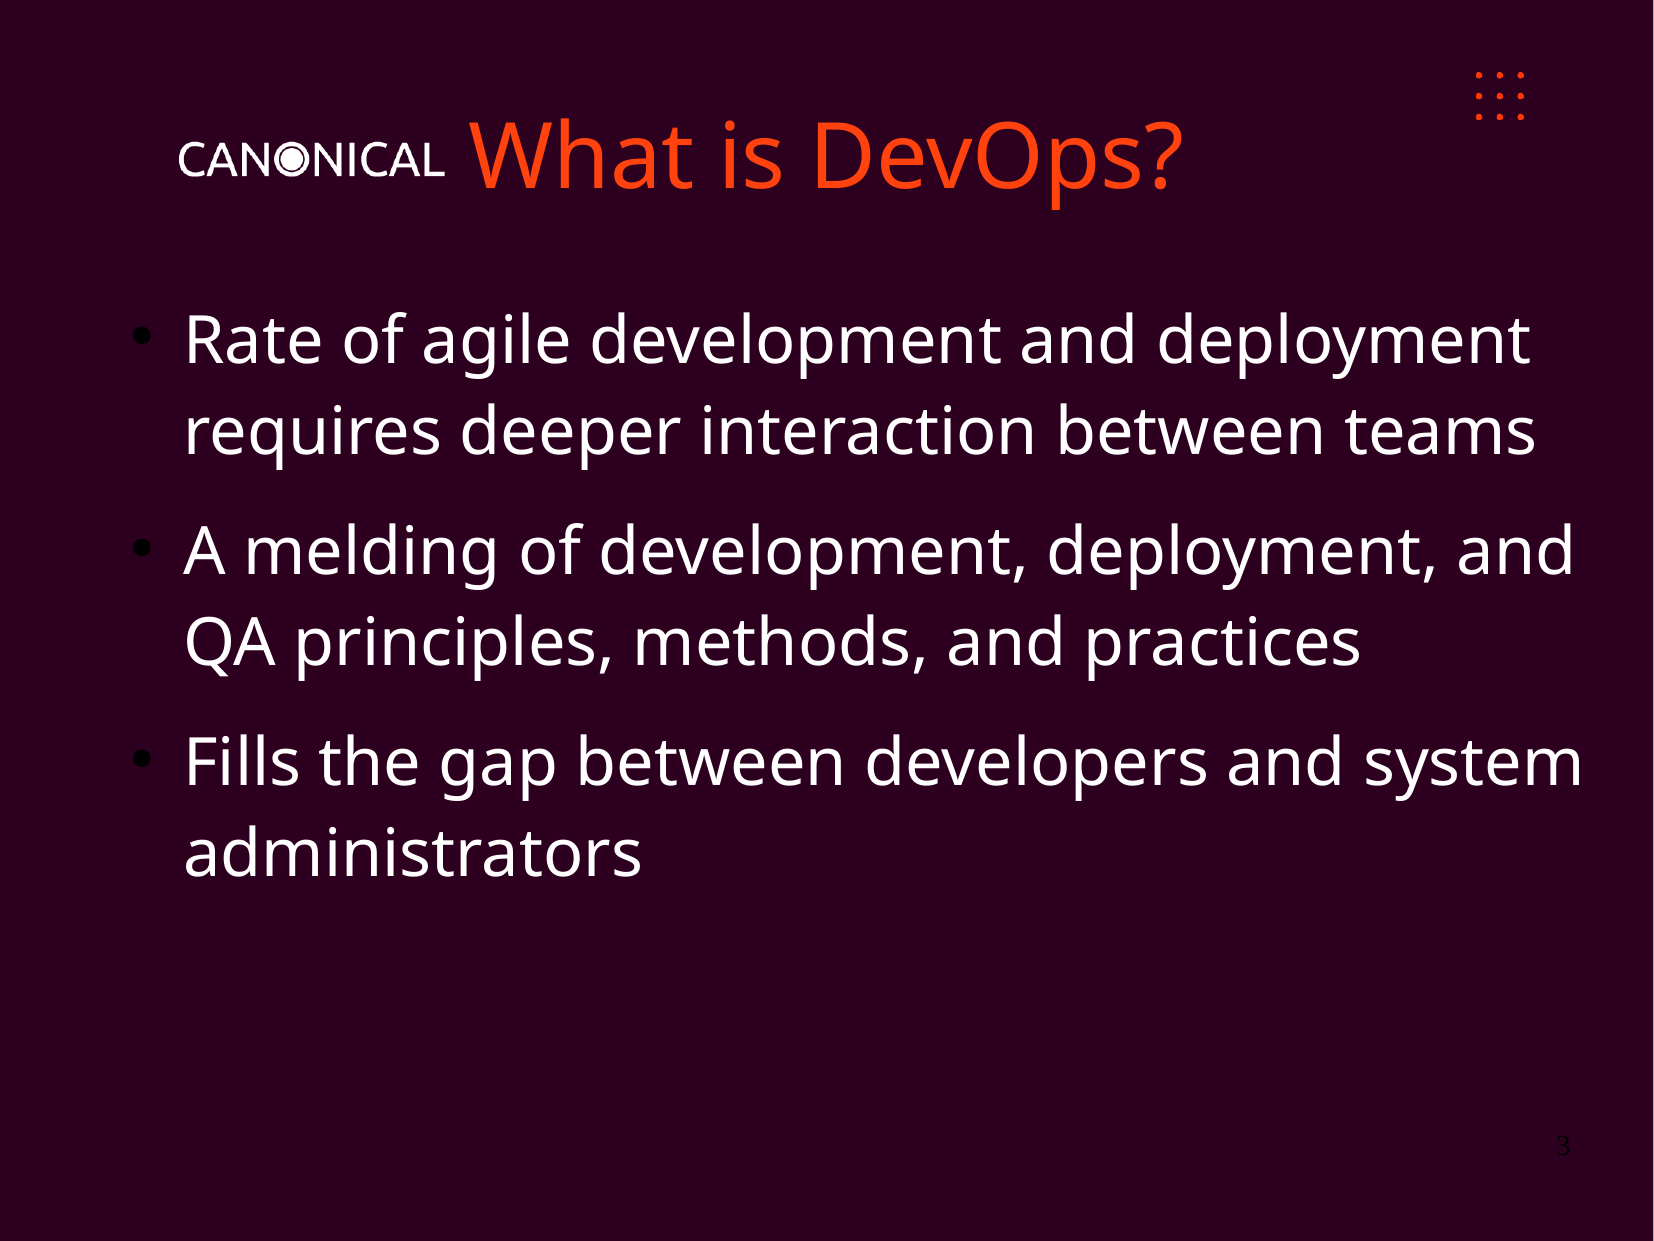

# What is DevOps?
Rate of agile development and deployment requires deeper interaction between teams
A melding of development, deployment, and QA principles, methods, and practices
Fills the gap between developers and system administrators
3